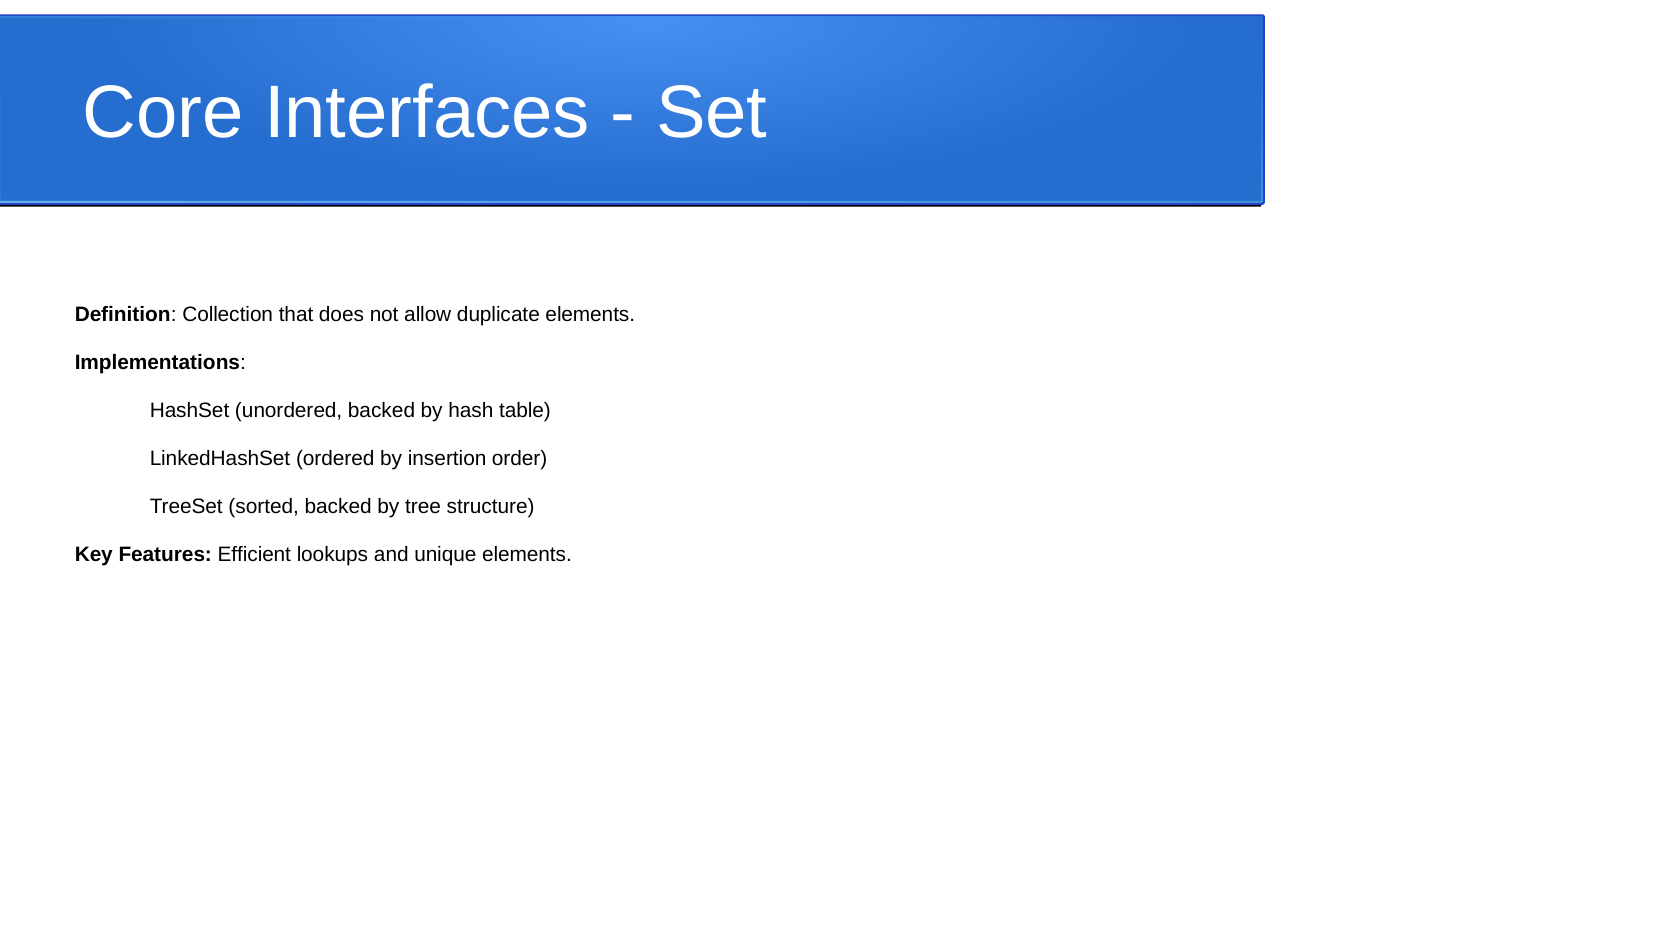

# Core Interfaces - Set
Definition: Collection that does not allow duplicate elements.
Implementations:
	HashSet (unordered, backed by hash table)
	LinkedHashSet (ordered by insertion order)
	TreeSet (sorted, backed by tree structure)
Key Features: Efficient lookups and unique elements.